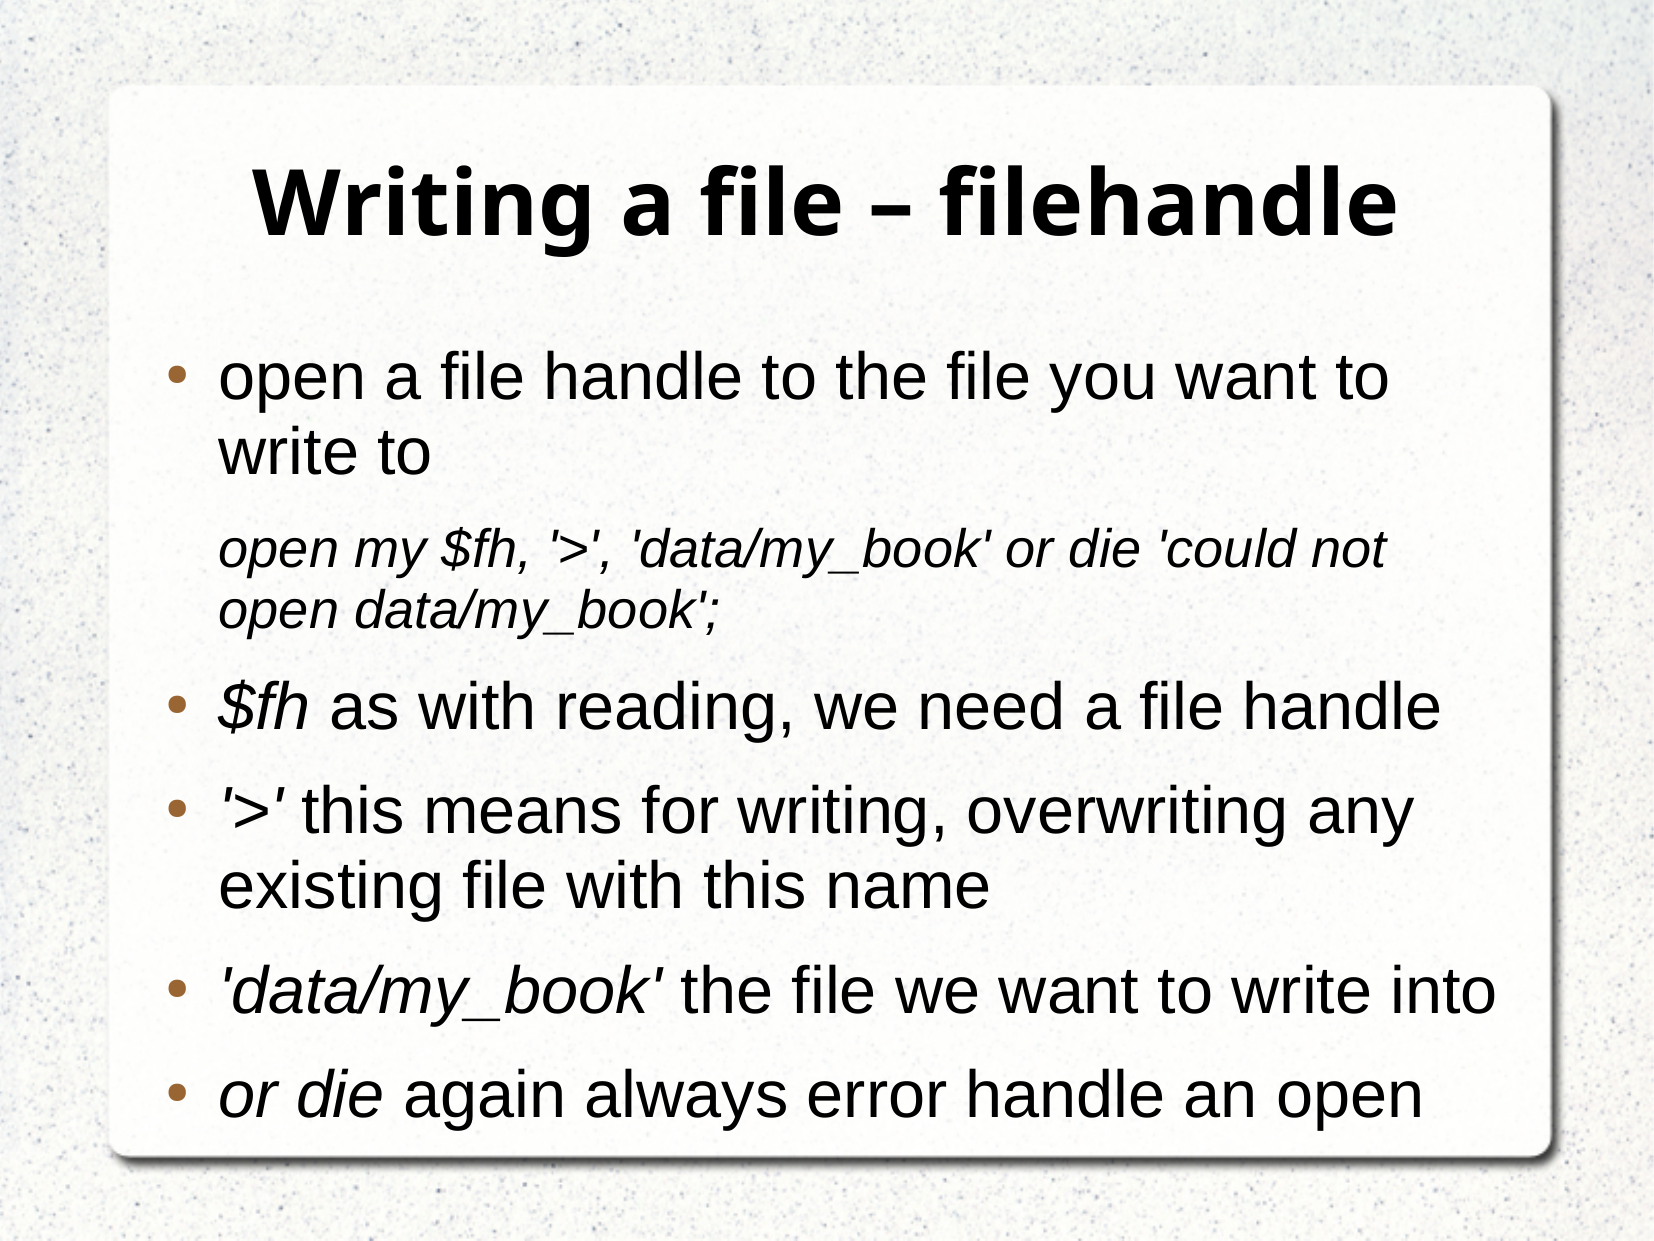

# Writing a file – filehandle
open a file handle to the file you want to write to
open my $fh, '>', 'data/my_book' or die 'could not open data/my_book';
$fh as with reading, we need a file handle
'>' this means for writing, overwriting any existing file with this name
'data/my_book' the file we want to write into
or die again always error handle an open